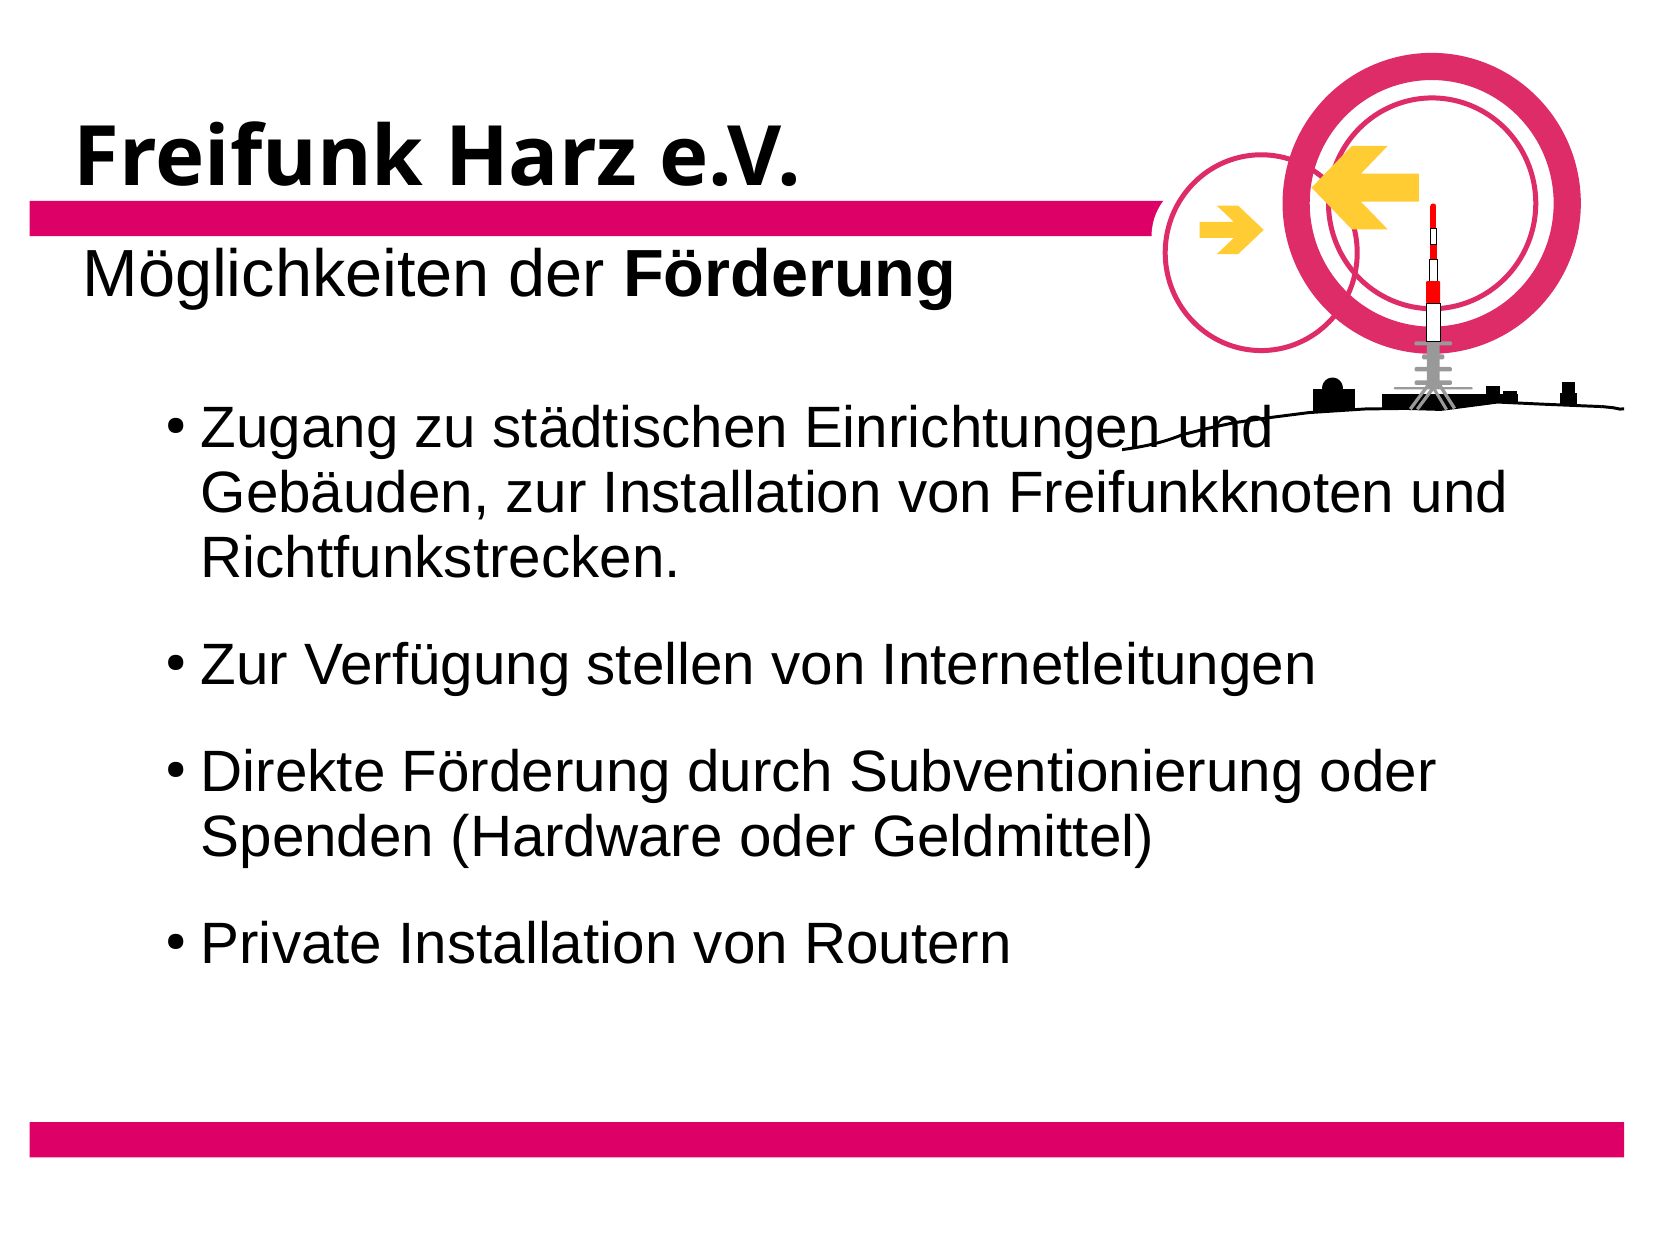

# Möglichkeiten der Förderung
Zugang zu städtischen Einrichtungen und Gebäuden, zur Installation von Freifunkknoten und Richtfunkstrecken.
Zur Verfügung stellen von Internetleitungen
Direkte Förderung durch Subventionierung oder Spenden (Hardware oder Geldmittel)
Private Installation von Routern